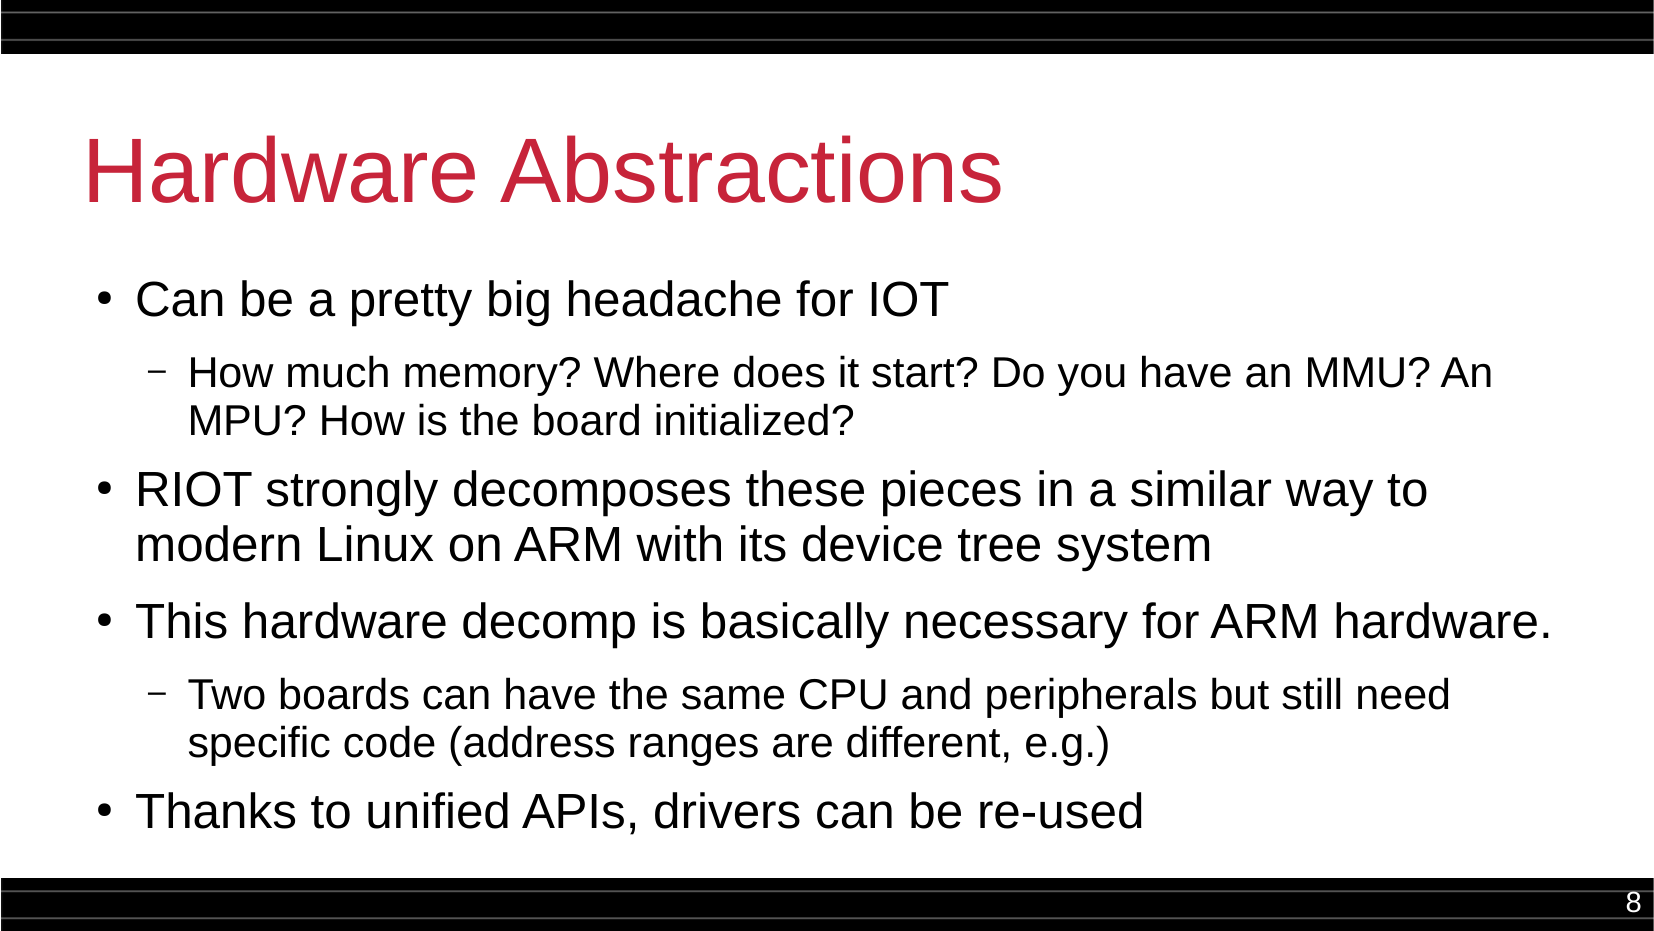

# Hardware Abstractions
Can be a pretty big headache for IOT
How much memory? Where does it start? Do you have an MMU? An MPU? How is the board initialized?
RIOT strongly decomposes these pieces in a similar way to modern Linux on ARM with its device tree system
This hardware decomp is basically necessary for ARM hardware.
Two boards can have the same CPU and peripherals but still need specific code (address ranges are different, e.g.)
Thanks to unified APIs, drivers can be re-used